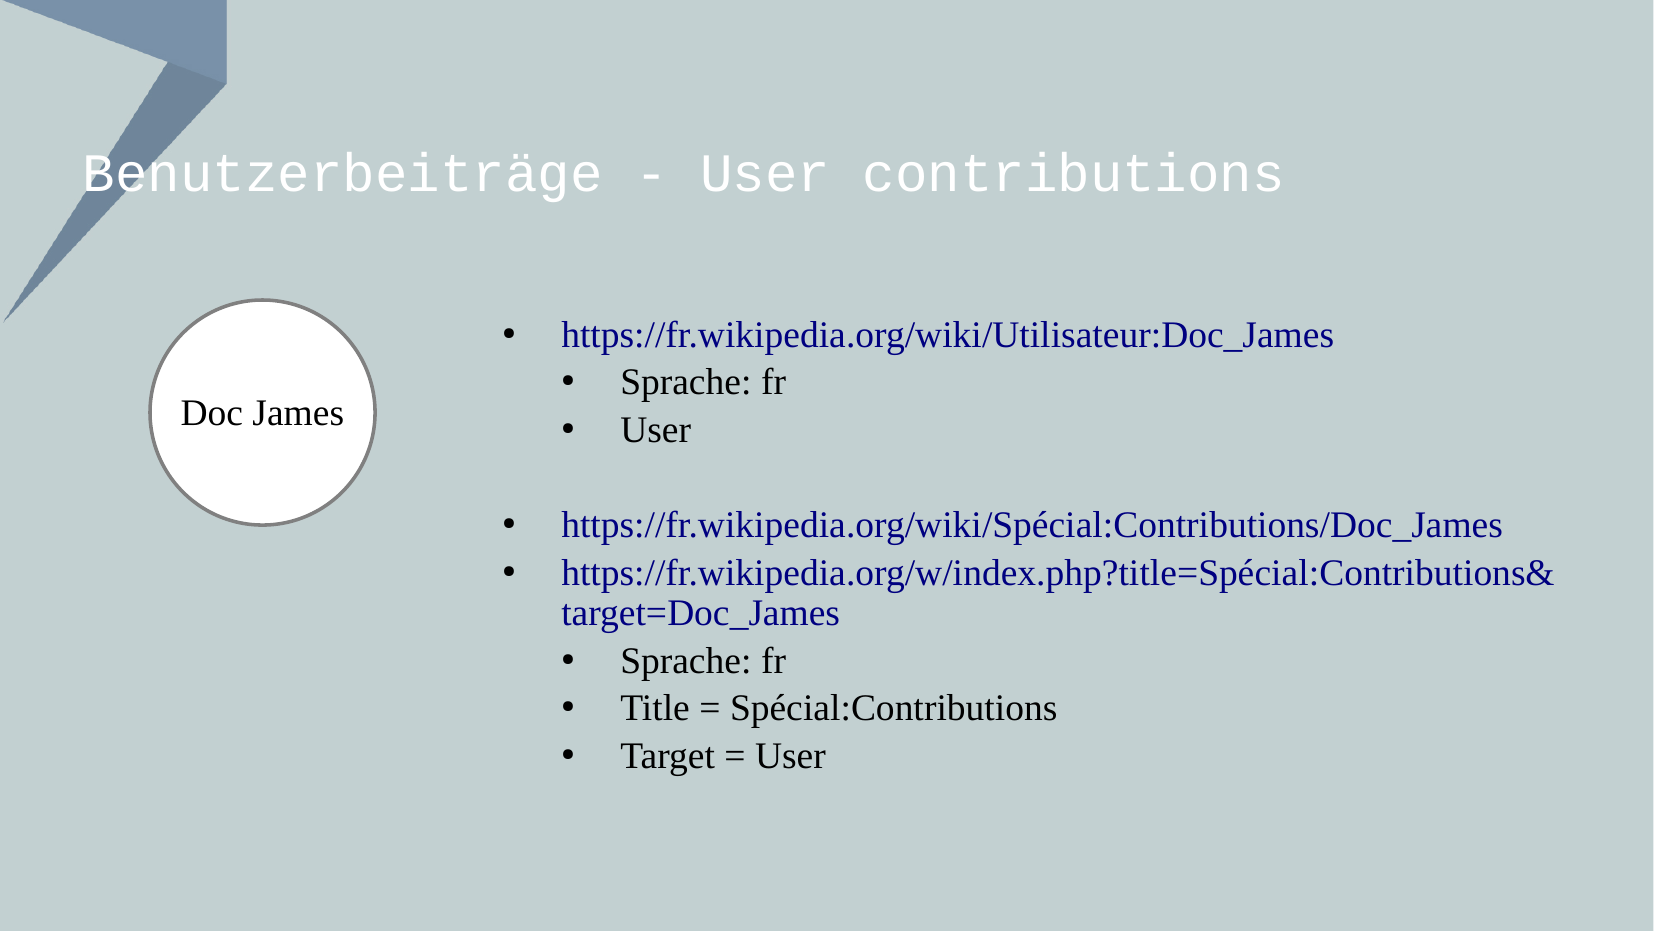

# Benutzerbeiträge - User contributions
Doc James
https://fr.wikipedia.org/wiki/Utilisateur:Doc_James
Sprache: fr
User
https://fr.wikipedia.org/wiki/Spécial:Contributions/Doc_James
https://fr.wikipedia.org/w/index.php?title=Spécial:Contributions&target=Doc_James
Sprache: fr
Title = Spécial:Contributions
Target = User